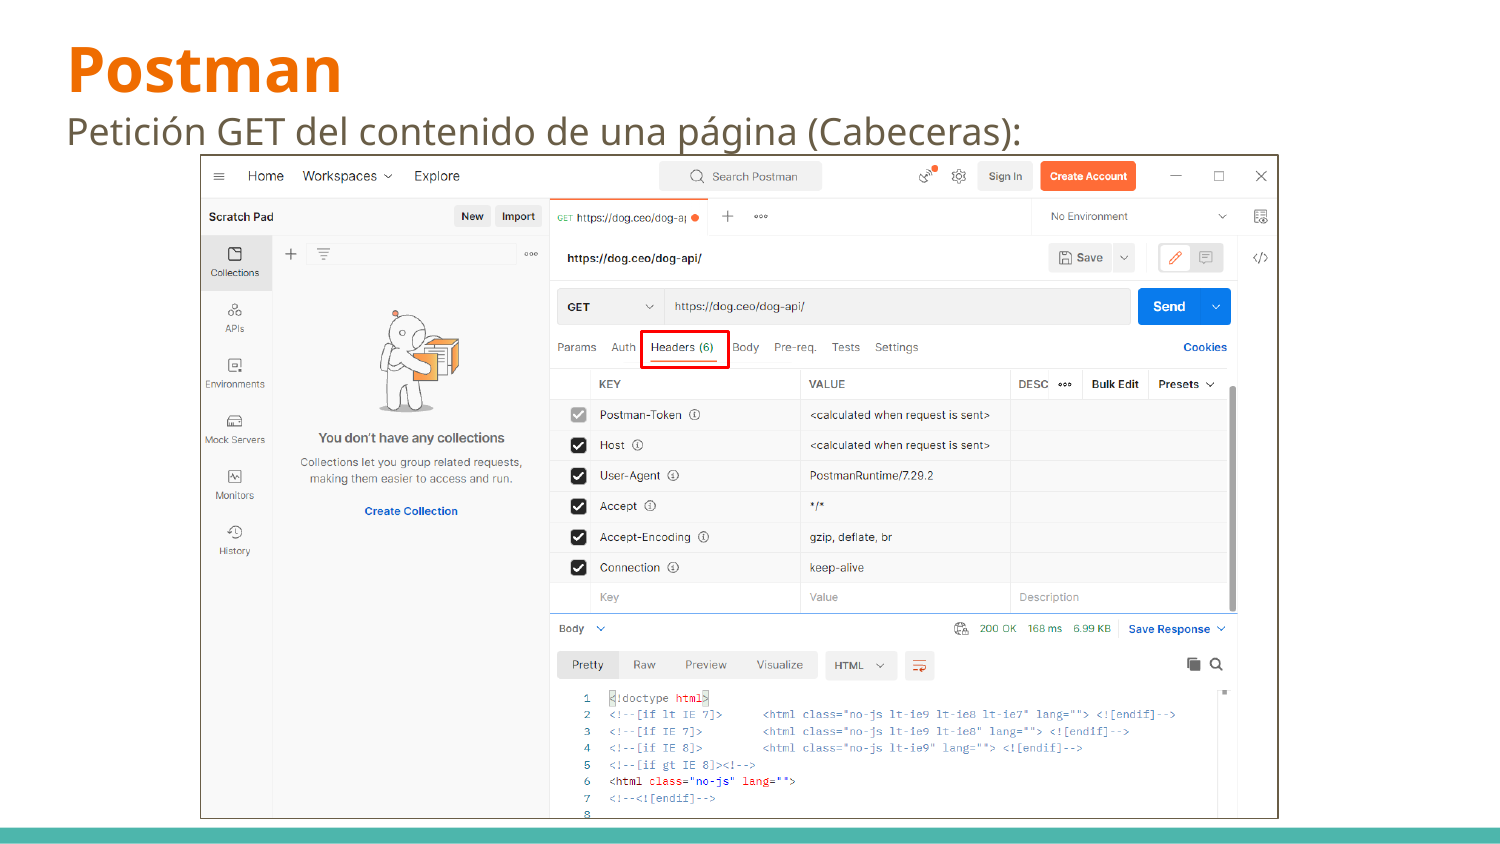

# Postman
Petición GET del contenido de una página (Cabeceras):